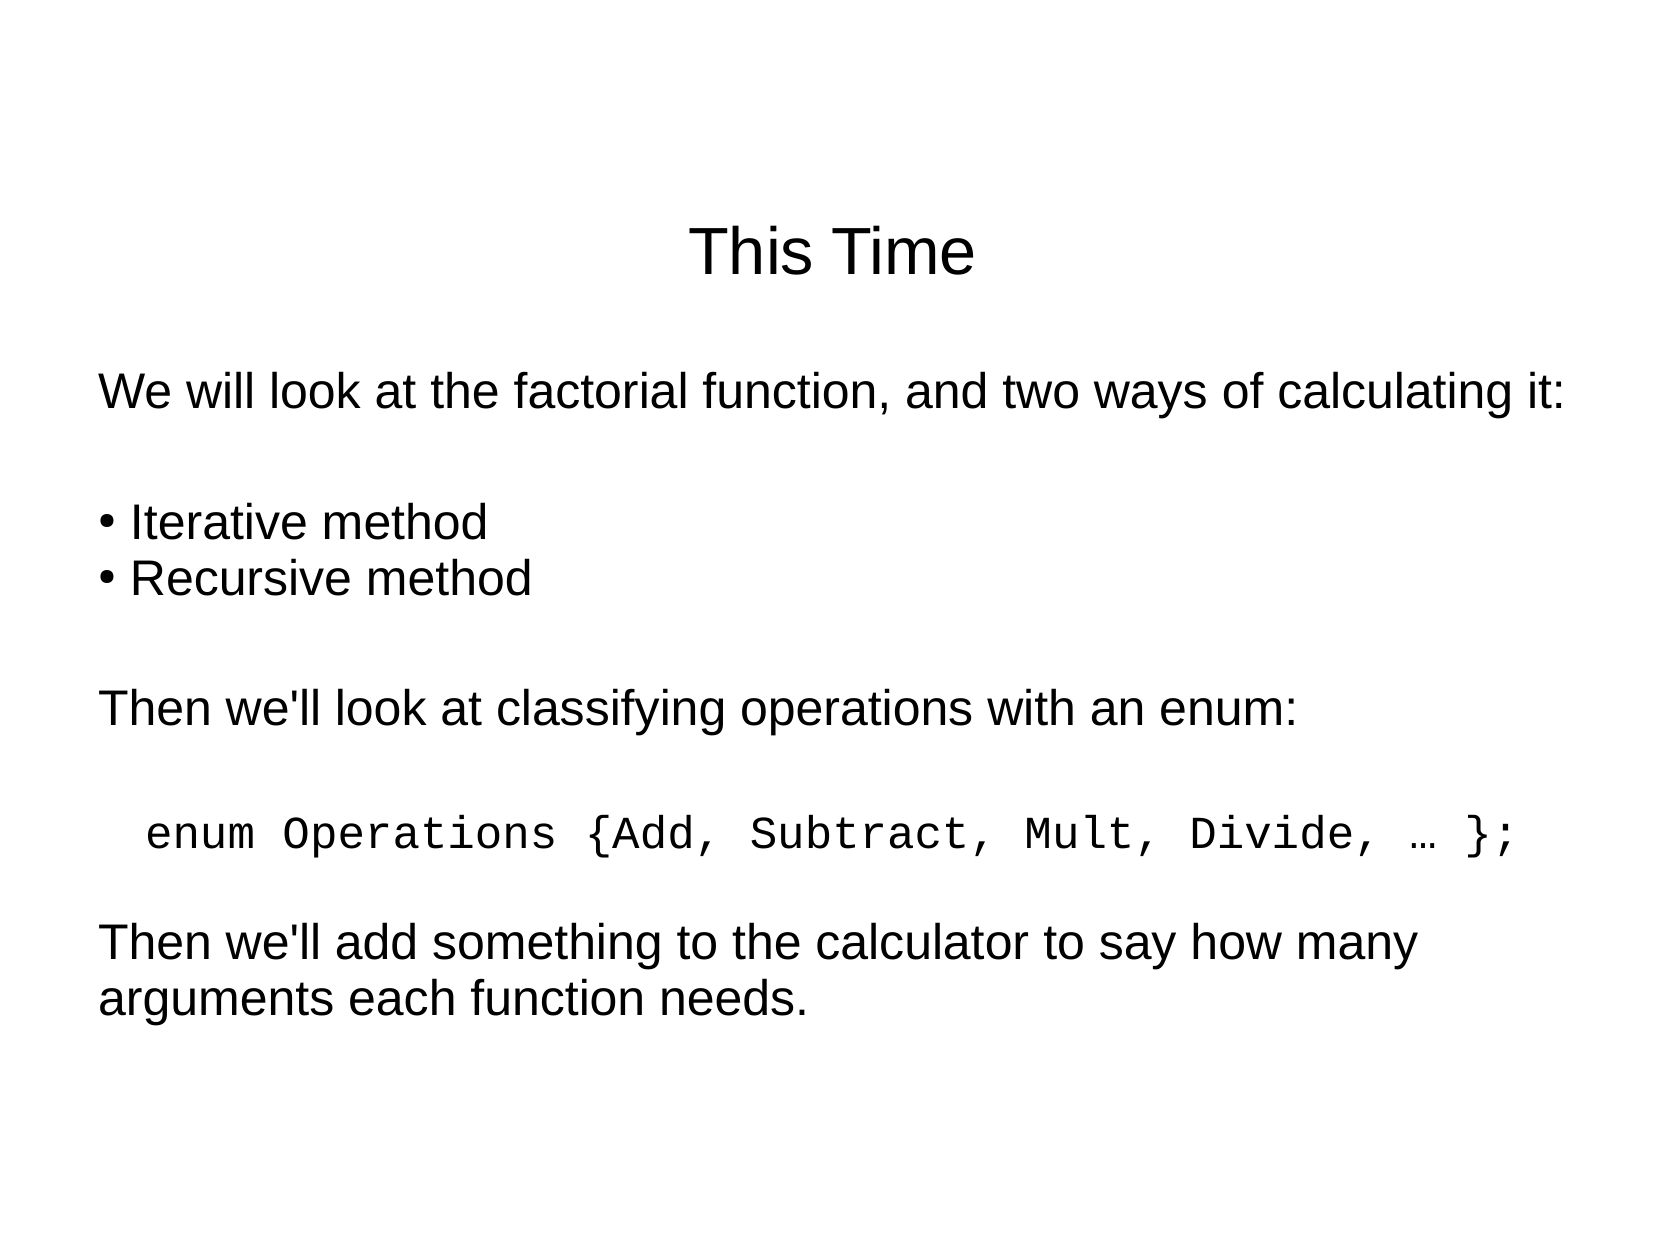

# This Time
We will look at the factorial function, and two ways of calculating it:
 Iterative method
 Recursive method
Then we'll look at classifying operations with an enum:
enum Operations {Add, Subtract, Mult, Divide, … };
Then we'll add something to the calculator to say how many arguments each function needs.